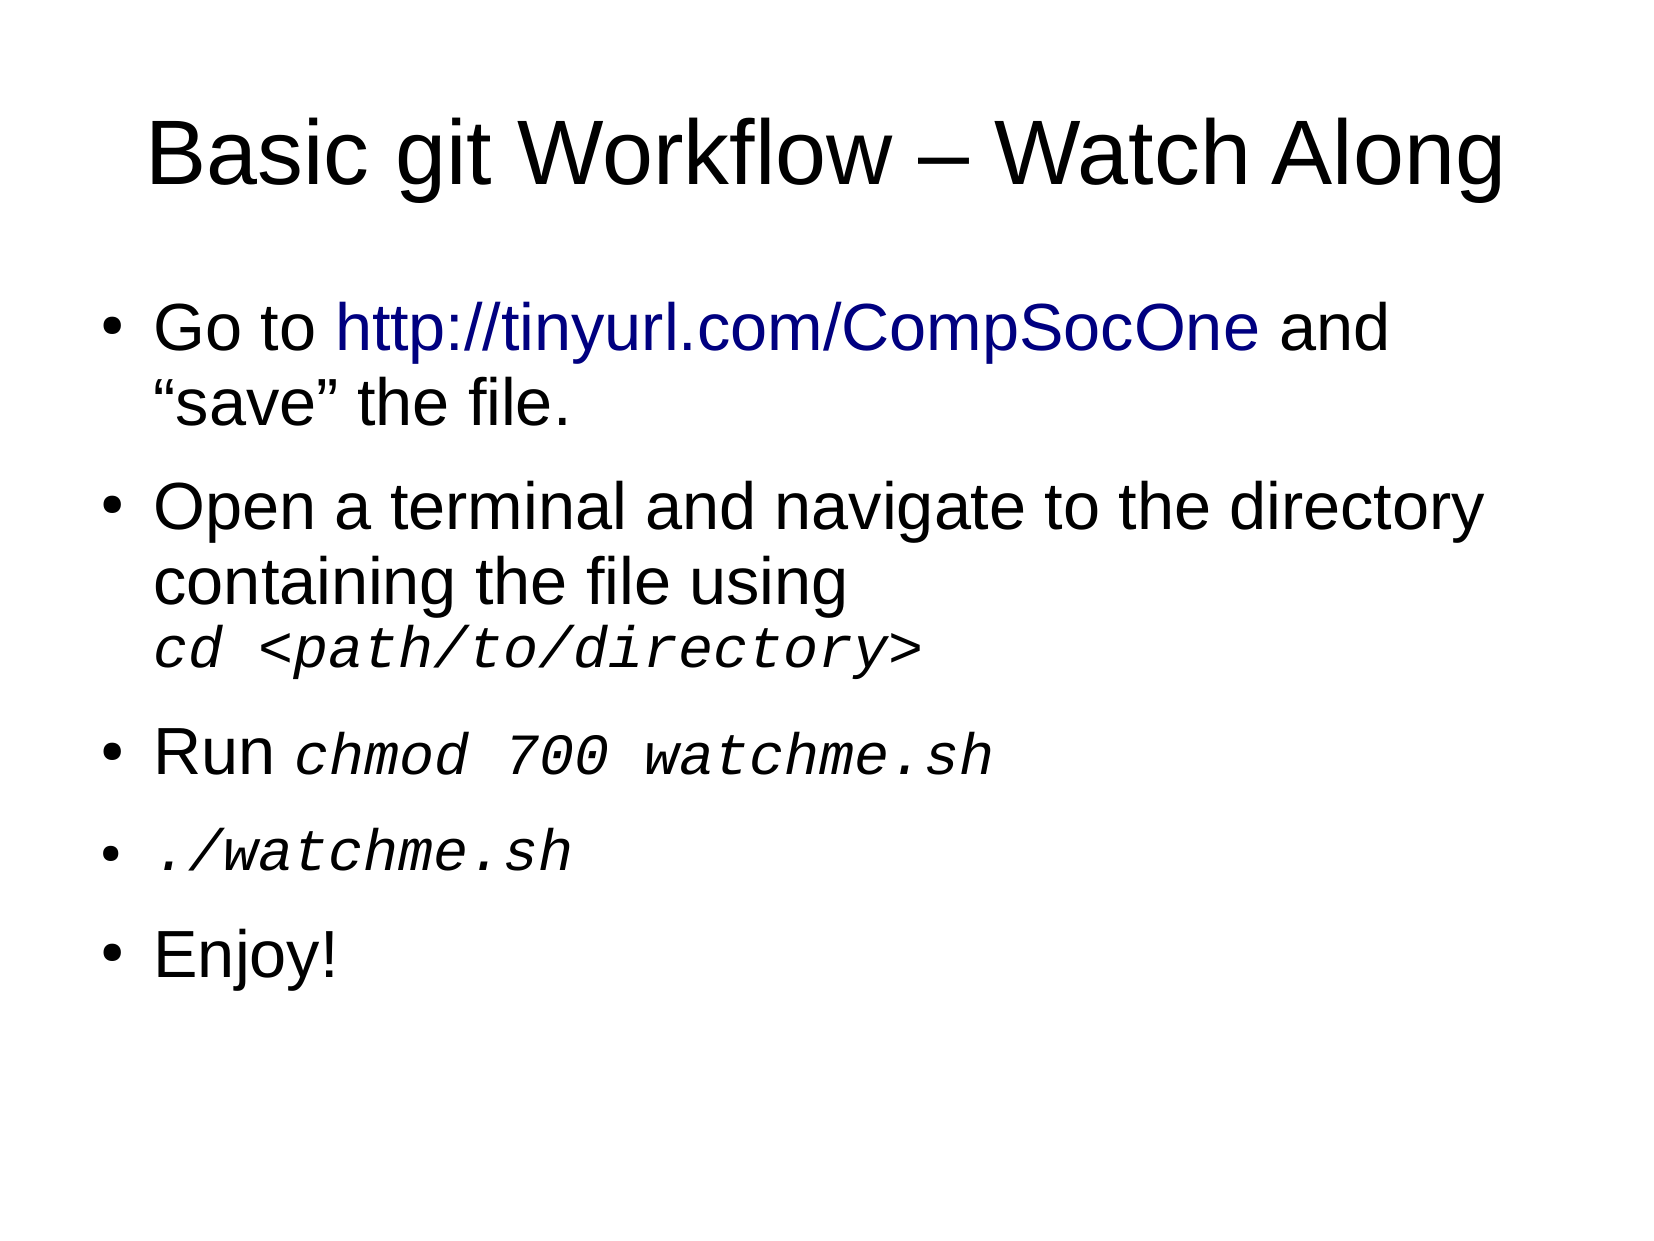

# Basic git Workflow – Watch Along
Go to http://tinyurl.com/CompSocOne and “save” the file.
Open a terminal and navigate to the directory containing the file using
cd <path/to/directory>
Run chmod 700 watchme.sh
./watchme.sh
Enjoy!